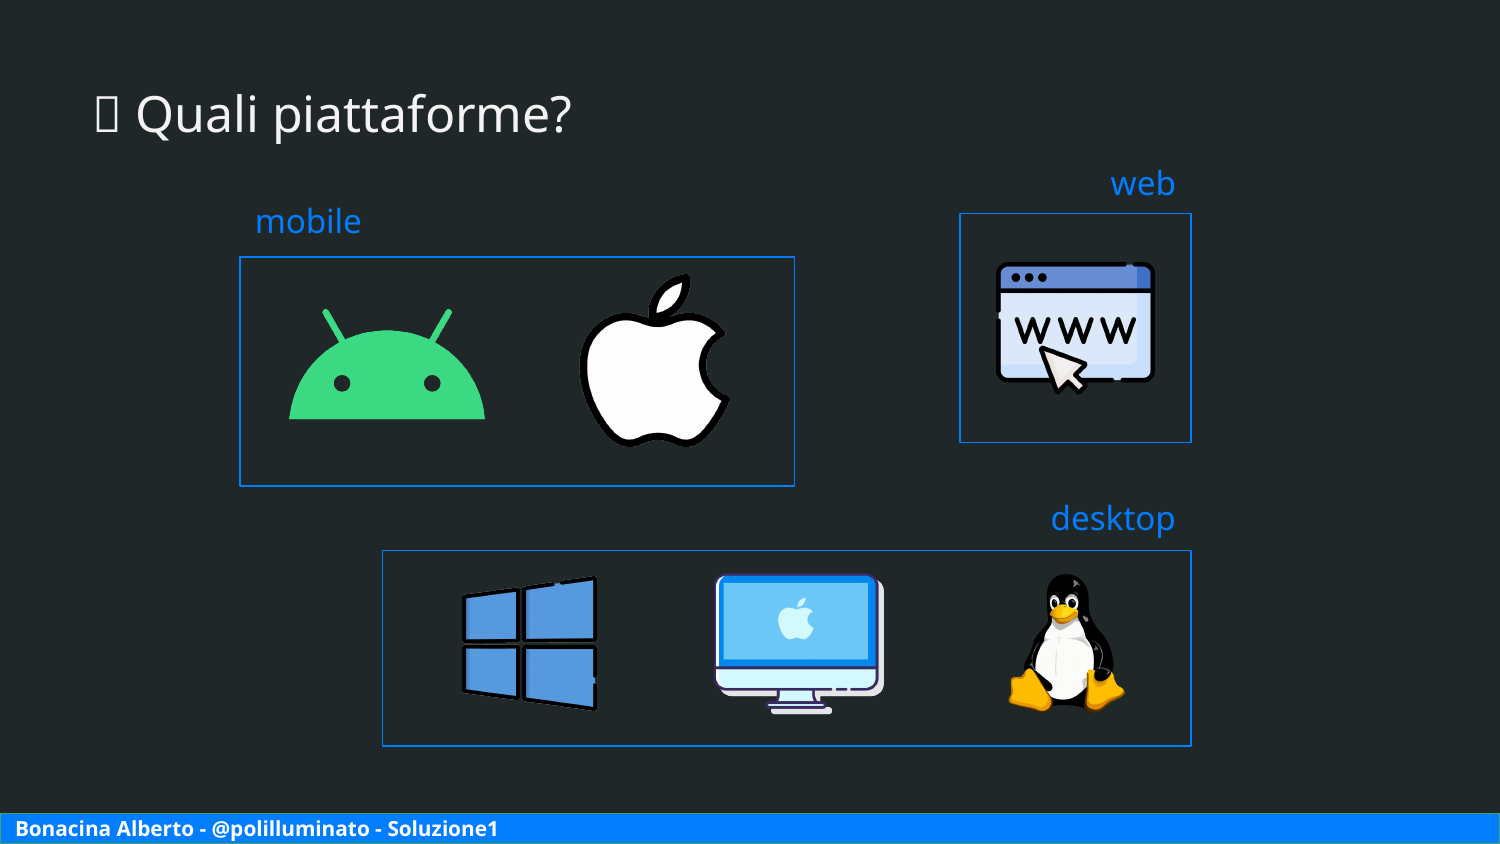

🤔 Quali piattaforme?
web
mobile
desktop
Bonacina Alberto - @polilluminato - Soluzione1